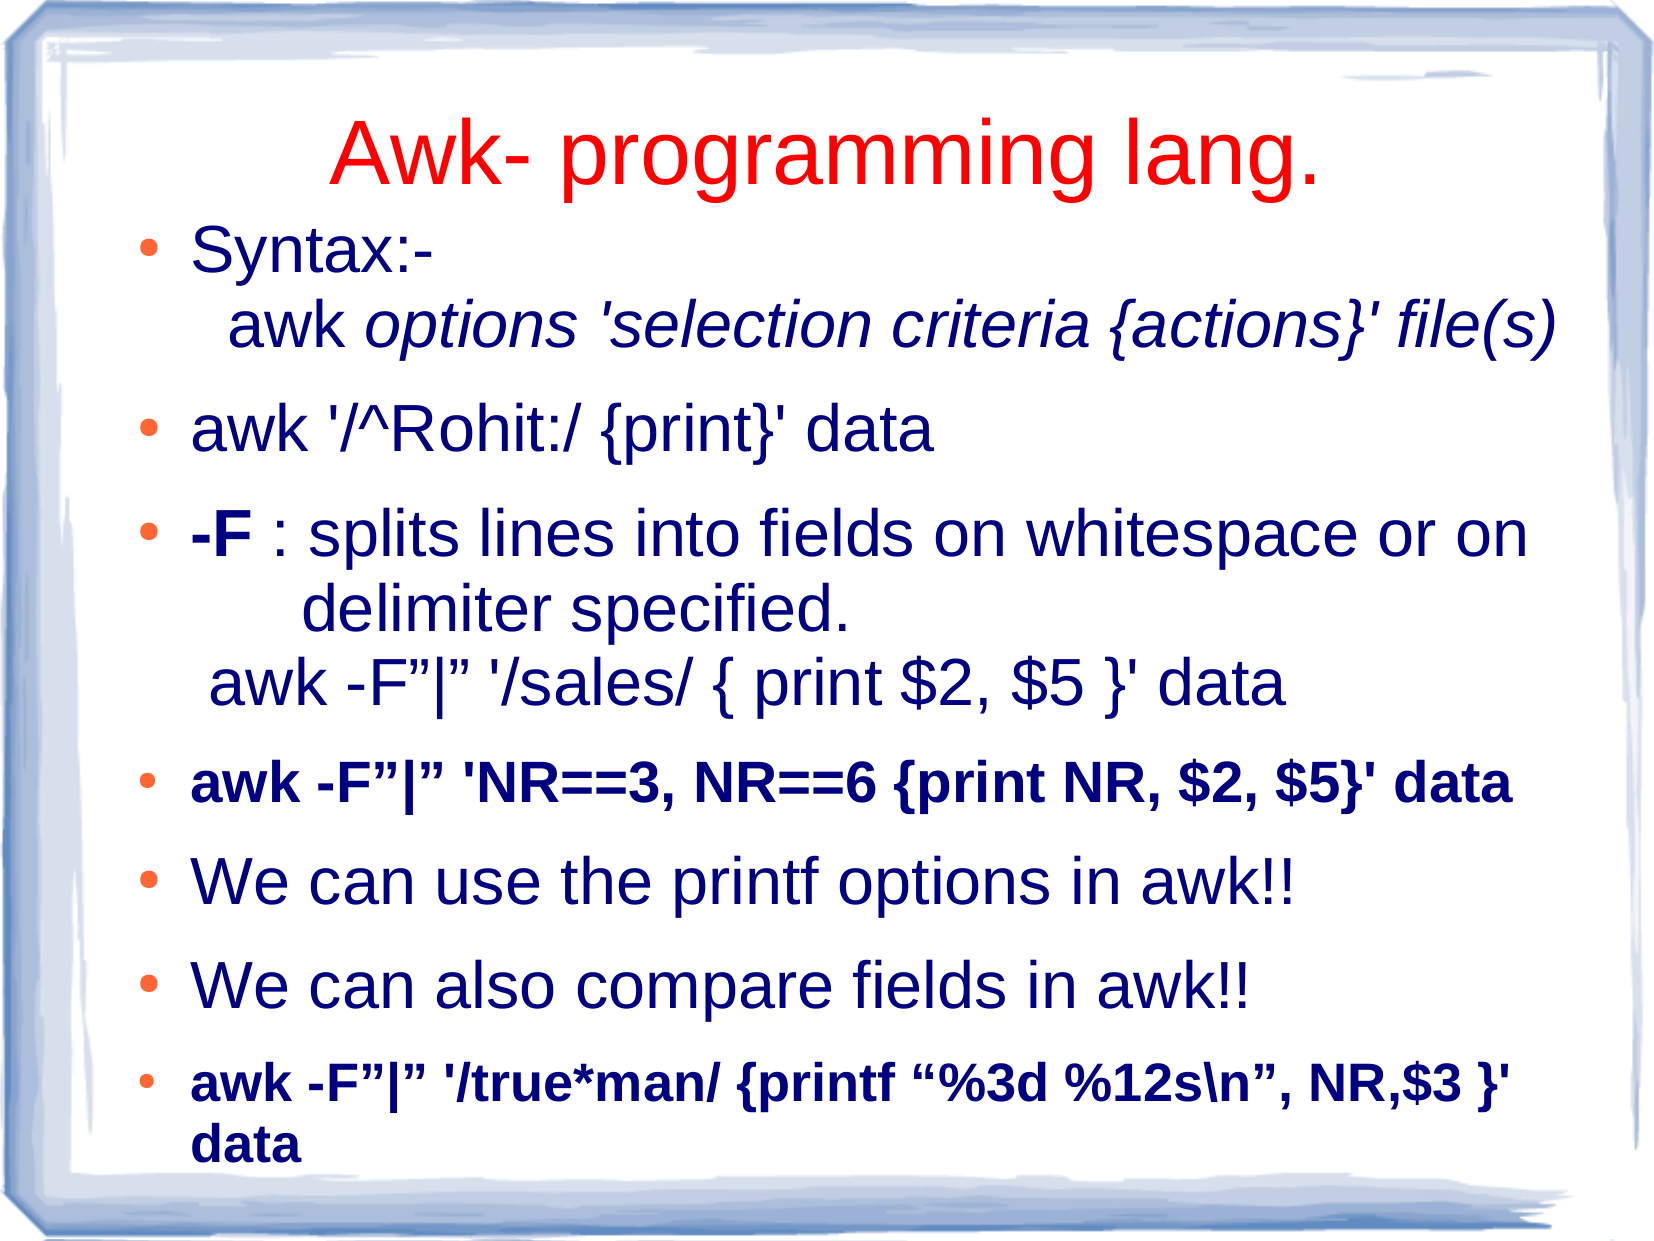

# Awk- programming lang.
Syntax:- awk options 'selection criteria {actions}' file(s)
awk '/^Rohit:/ {print}' data
-F : splits lines into fields on whitespace or on delimiter specified. awk -F”|” '/sales/ { print $2, $5 }' data
awk -F”|” 'NR==3, NR==6 {print NR, $2, $5}' data
We can use the printf options in awk!!
We can also compare fields in awk!!
awk -F”|” '/true*man/ {printf “%3d %12s\n”, NR,$3 }' data